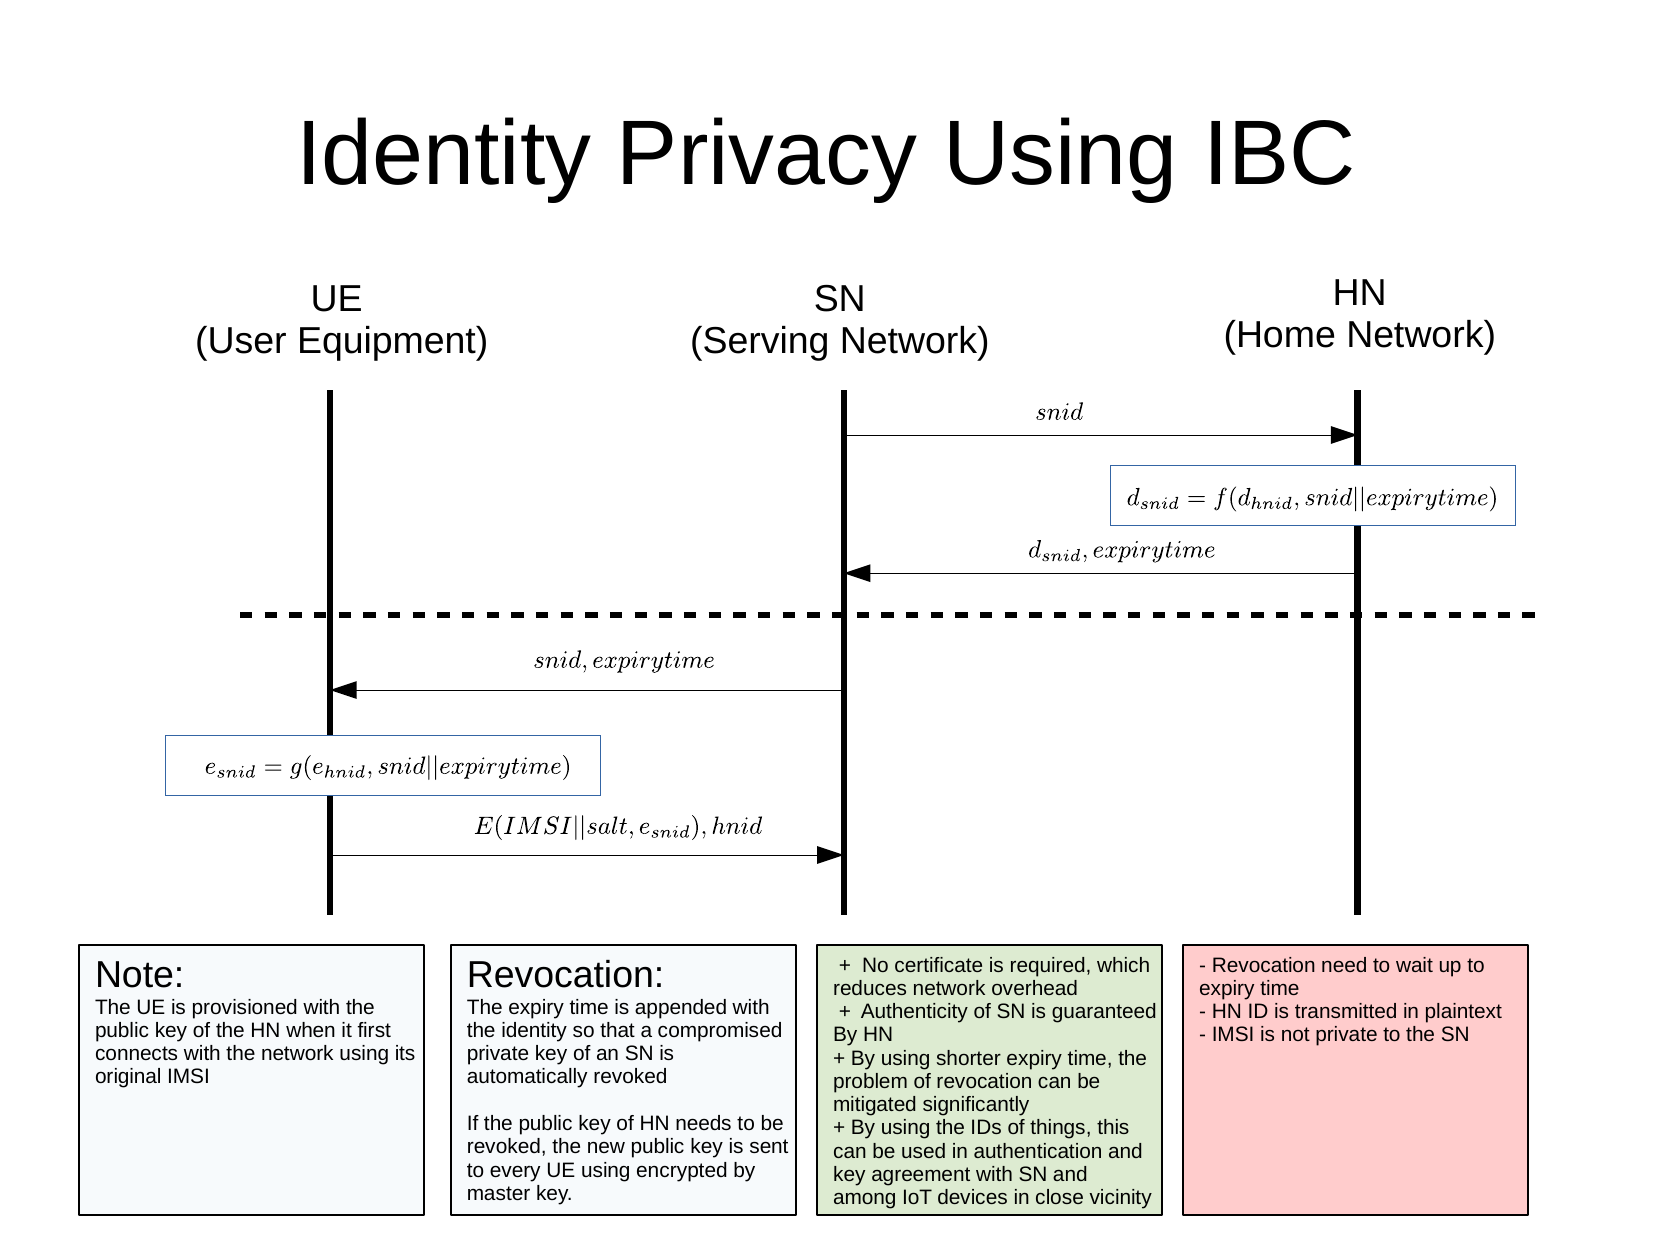

# Identity Privacy Using IBC
HN
(Home Network)
UE
(User Equipment)
SN
(Serving Network)
Note:
The UE is provisioned with the
public key of the HN when it first
connects with the network using its
original IMSI
Revocation:
The expiry time is appended with
the identity so that a compromised
private key of an SN is
automatically revoked
If the public key of HN needs to be
revoked, the new public key is sent
to every UE using encrypted by
master key.
 + No certificate is required, which
reduces network overhead
 + Authenticity of SN is guaranteed
By HN
+ By using shorter expiry time, the
problem of revocation can be
mitigated significantly
+ By using the IDs of things, this
can be used in authentication and
key agreement with SN and
among IoT devices in close vicinity
- Revocation need to wait up to
expiry time
- HN ID is transmitted in plaintext
- IMSI is not private to the SN